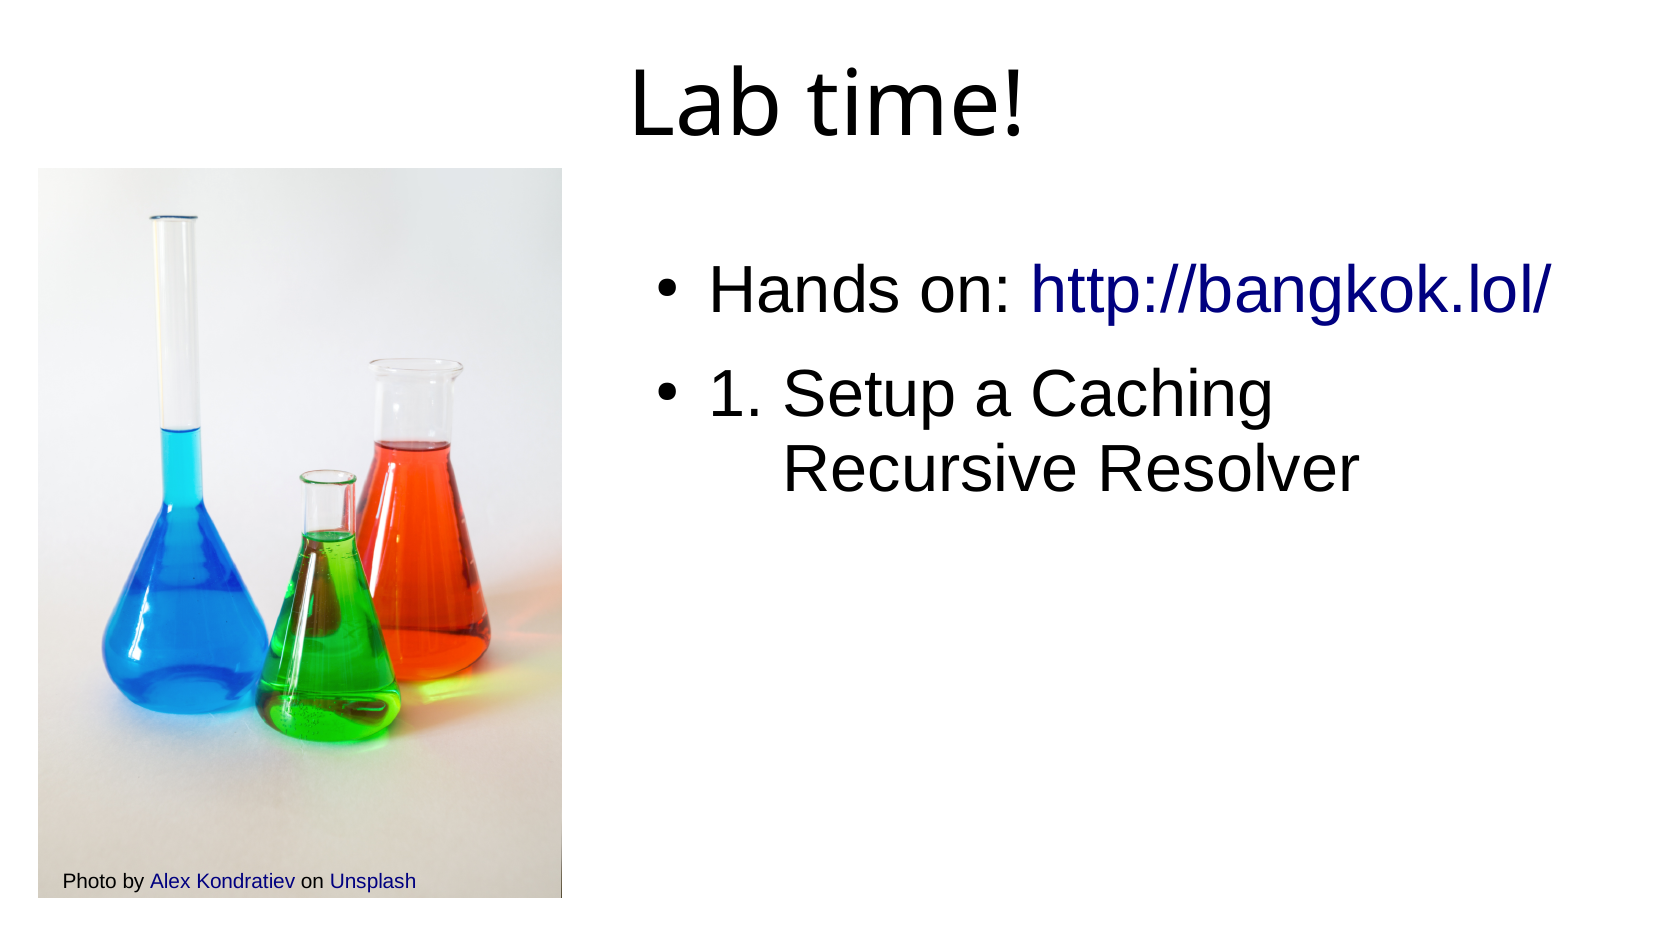

# Lab time!
Hands on: http://bangkok.lol/
1. Setup a Caching
	Recursive Resolver
Photo by Alex Kondratiev on Unsplash